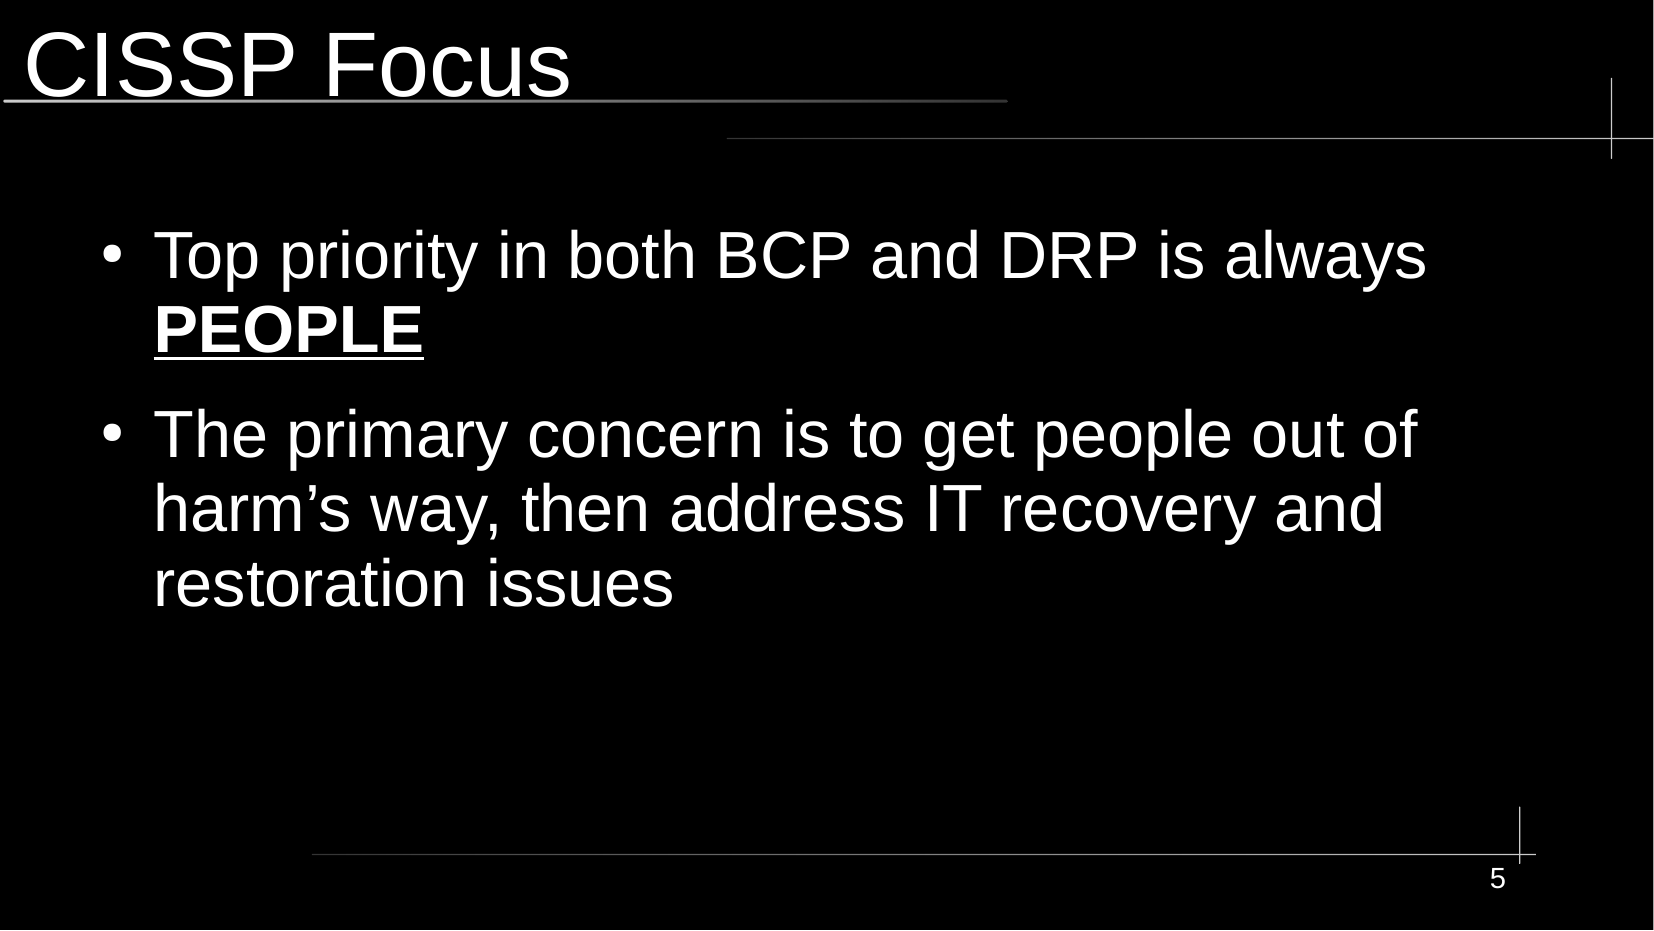

# CISSP Focus
Top priority in both BCP and DRP is always PEOPLE
The primary concern is to get people out of harm’s way, then address IT recovery and restoration issues
5